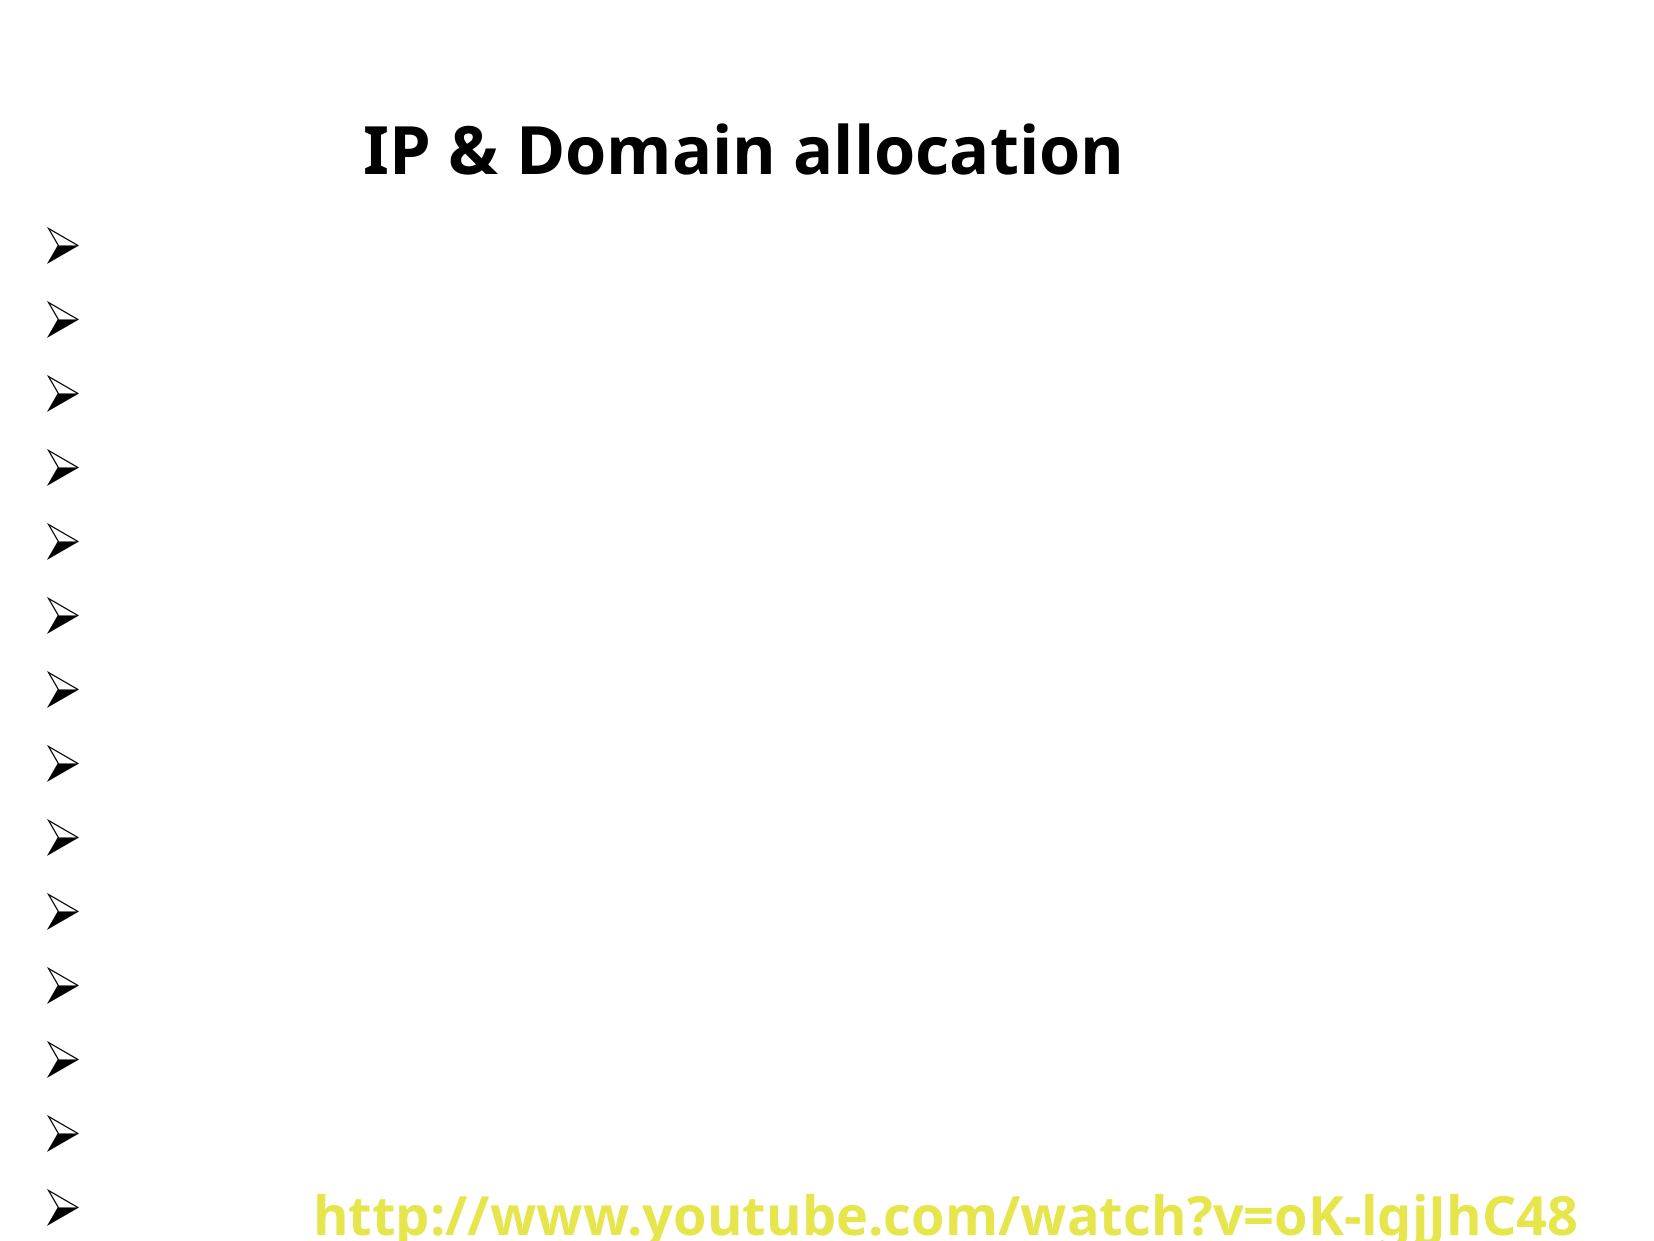

# IP & Domain allocation
 Regional Internet Registrar(RIR)
 Local Internet Registrar(LIR)
 There are two types of IP addresses that can be requested
 Provider dependent
 These you get from your ISP
 Provider independent
 You get them from the local LIR or the regional RIR
 These allocations can not be smaller then /24 networks
 Autonomous System (AS)
 Used for the BGP routing protocol
 Aggregated IP route announcements are made from and
to them
 The corner stone of the Internet routing
 Look at http://www.youtube.com/watch?v=oK-lgjJhC48